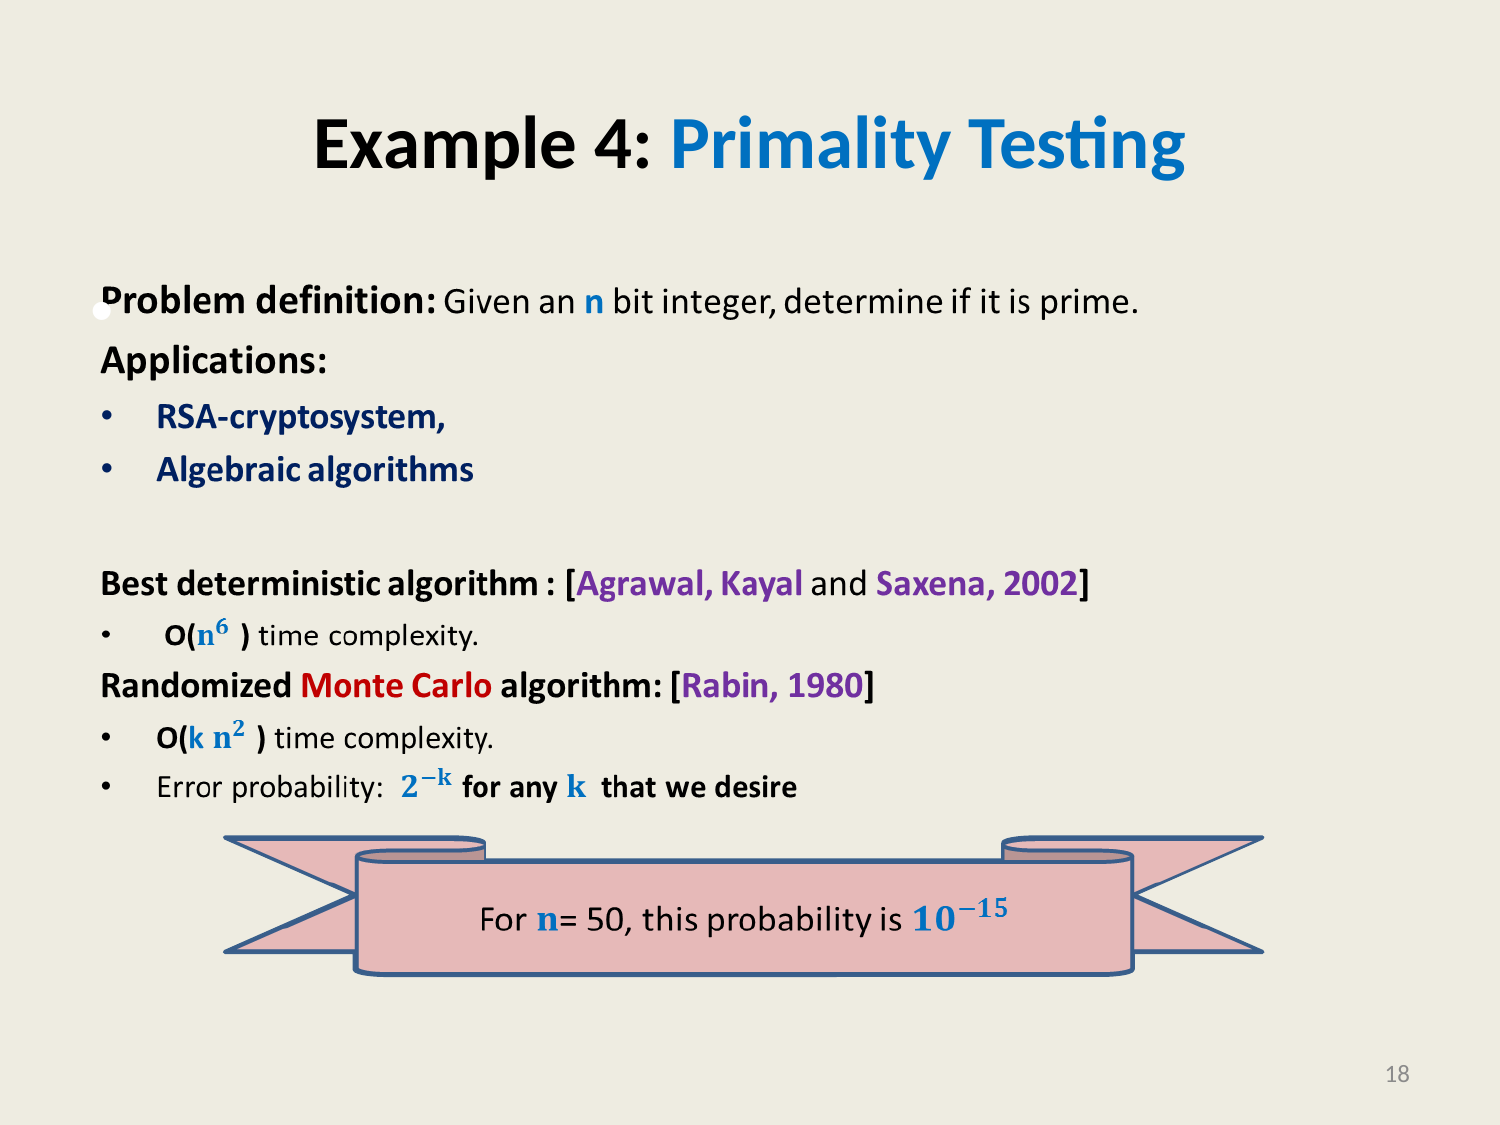

# Example 4: Primality Testing
For = 50, this probability is